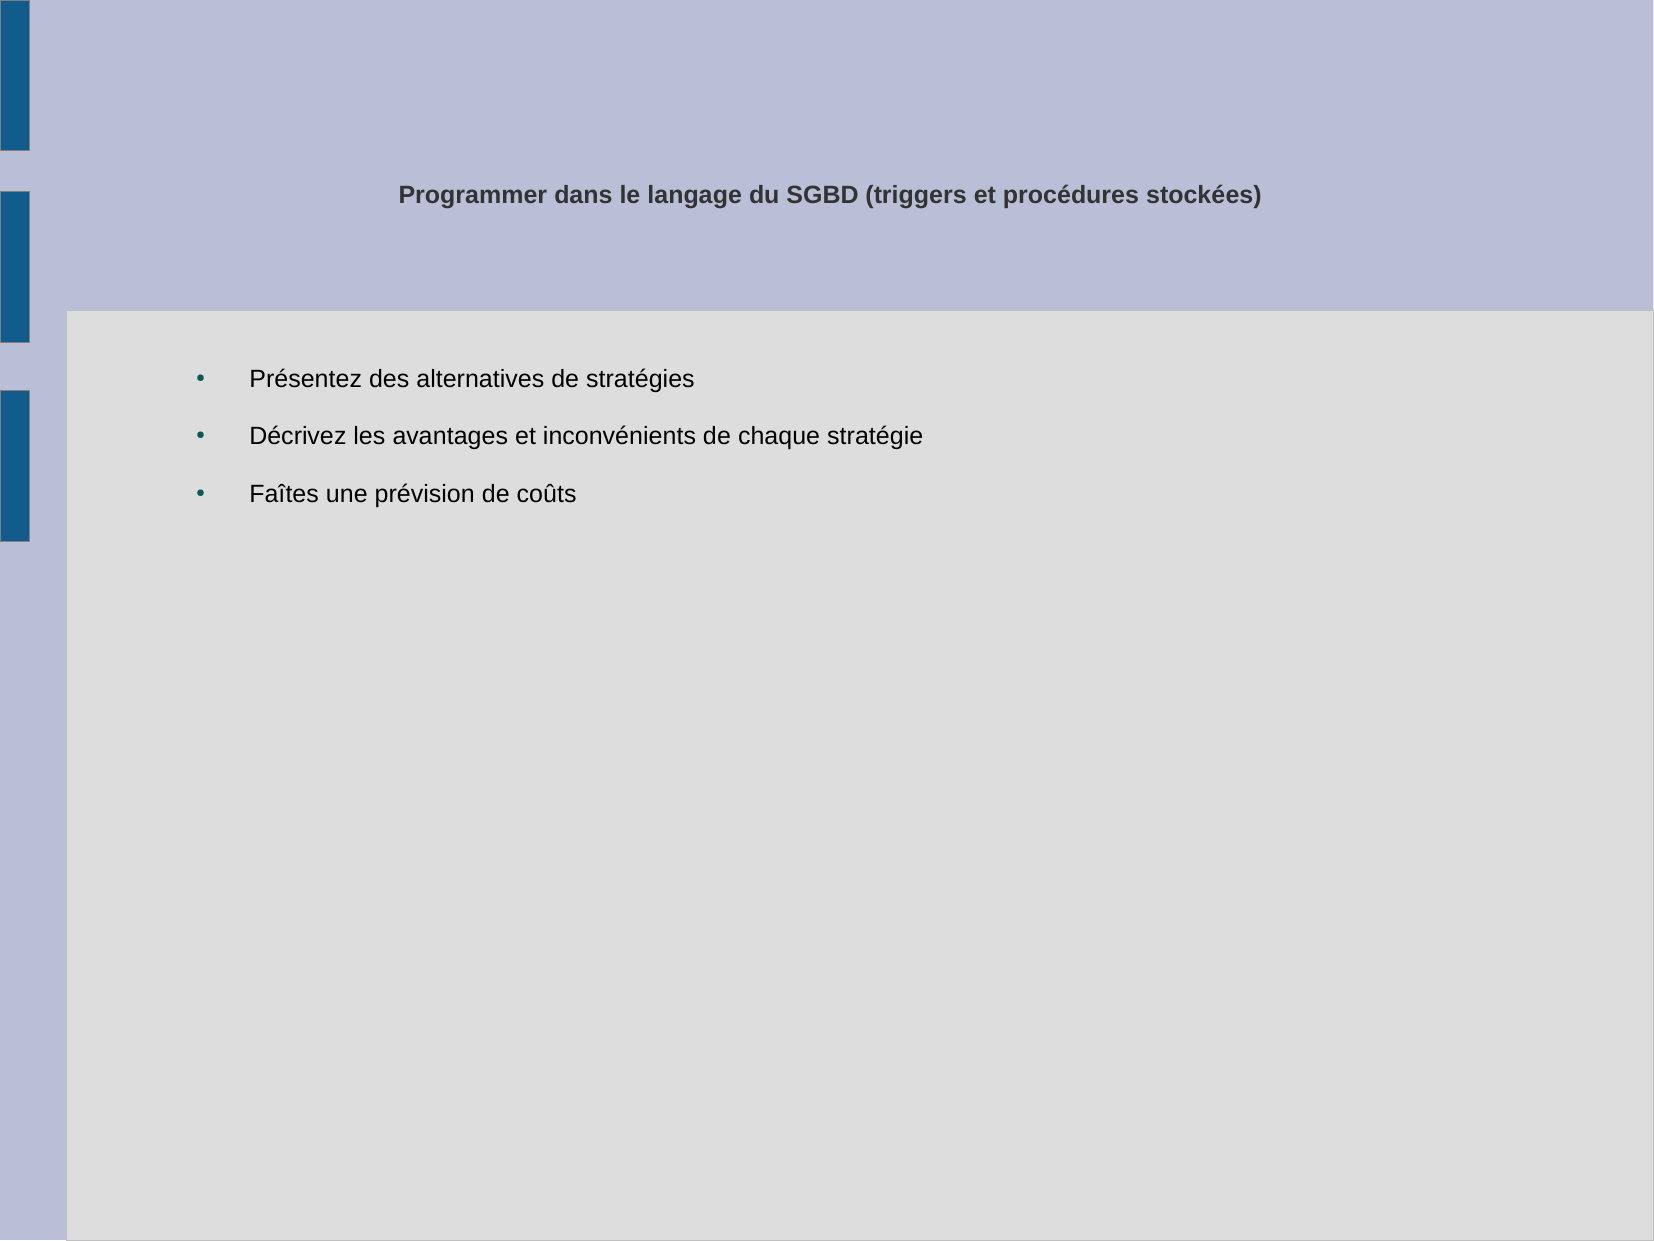

# Programmer dans le langage du SGBD (triggers et procédures stockées)
Présentez des alternatives de stratégies
Décrivez les avantages et inconvénients de chaque stratégie
Faîtes une prévision de coûts